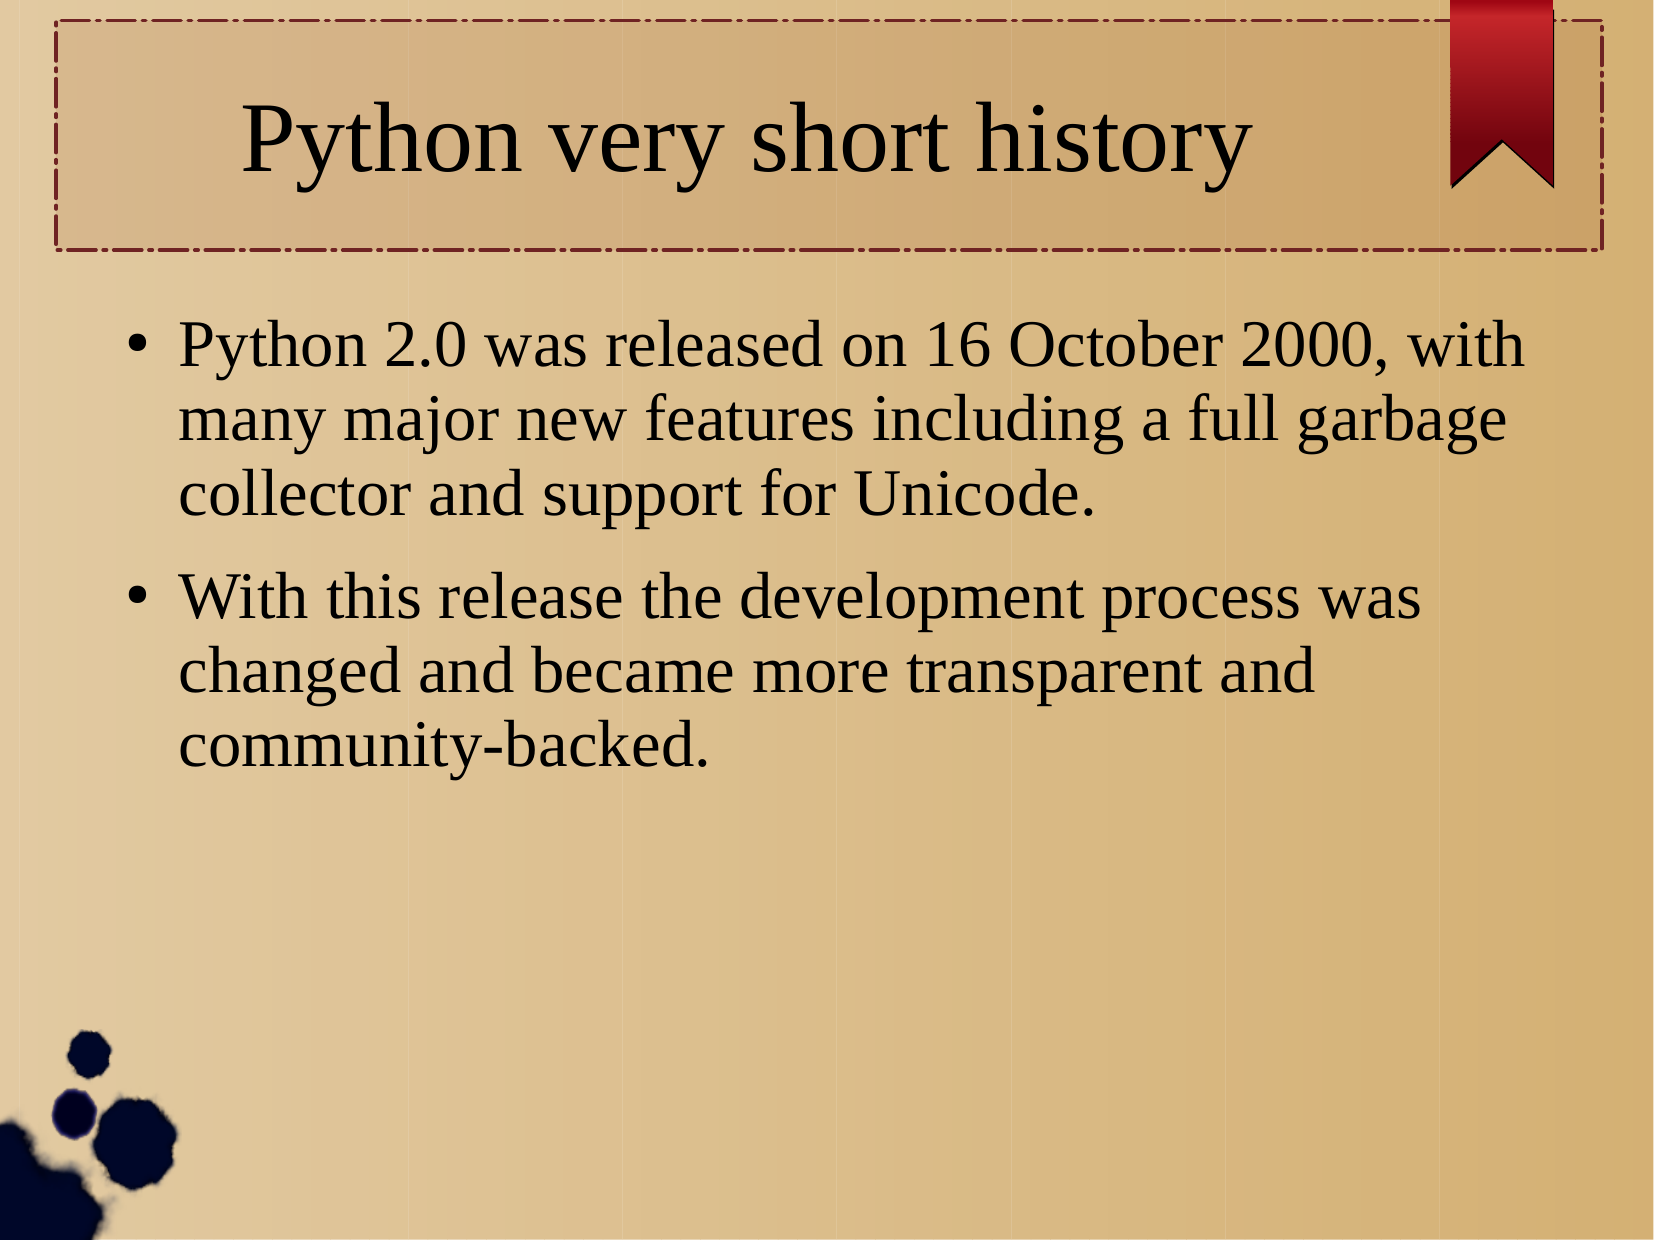

# Python very short history
Python 2.0 was released on 16 October 2000, with many major new features including a full garbage collector and support for Unicode.
With this release the development process was changed and became more transparent and community-backed.